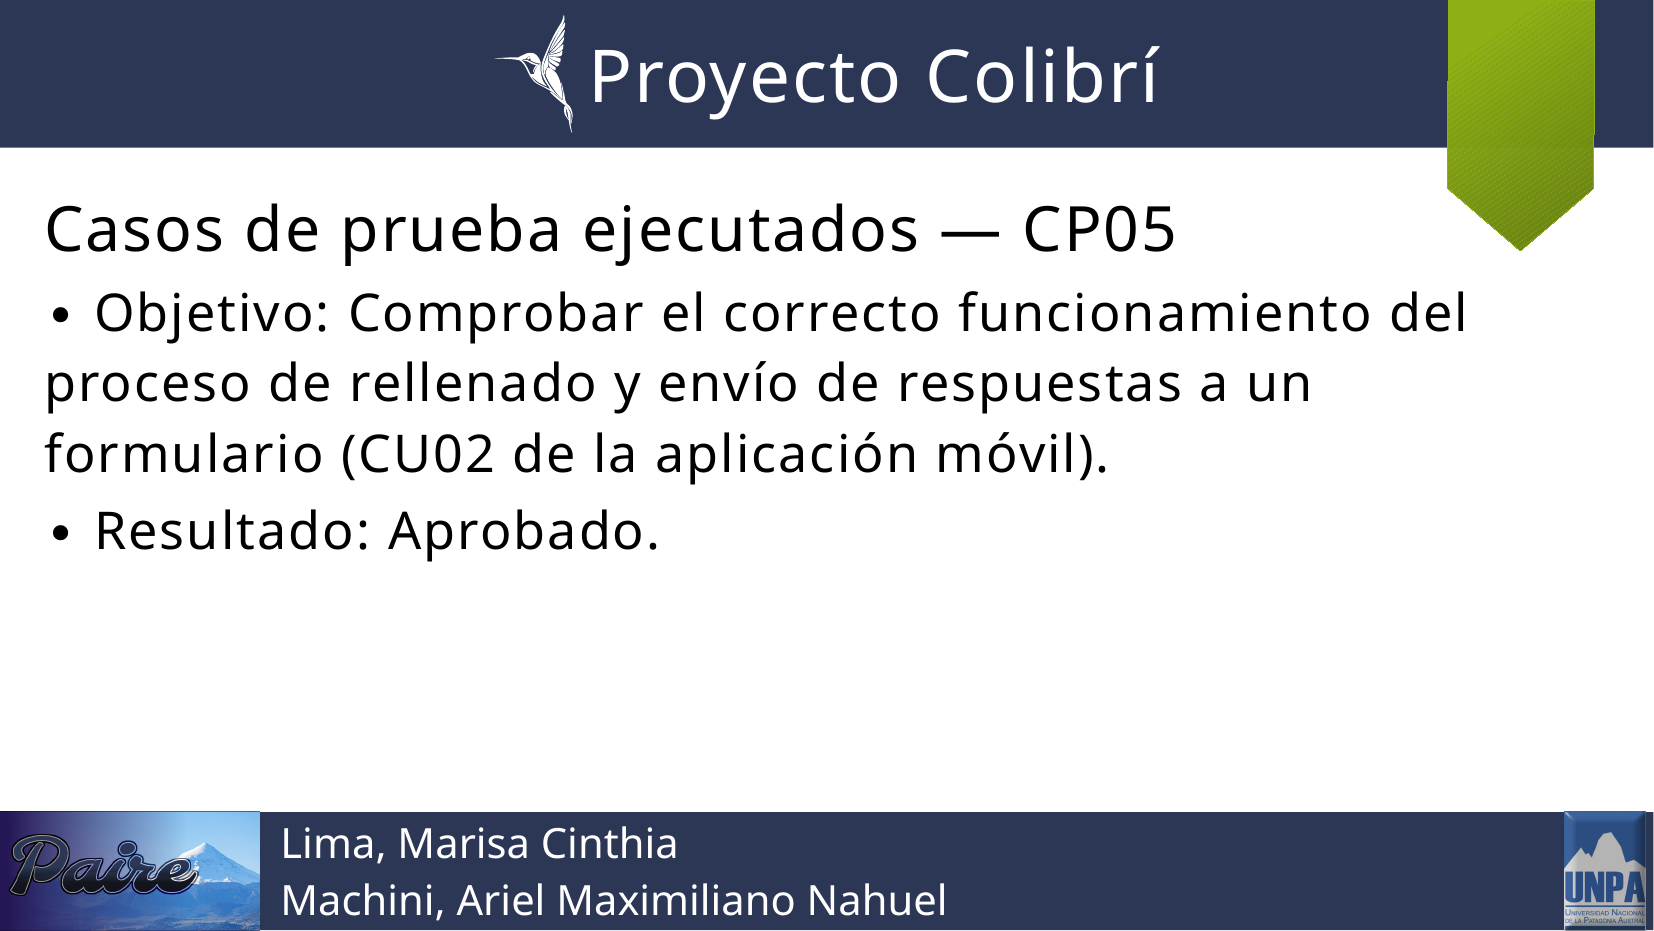

Proyecto Colibrí
Casos de prueba ejecutados — CP05
∙ Objetivo: Comprobar el correcto funcionamiento del proceso de rellenado y envío de respuestas a un formulario (CU02 de la aplicación móvil).
∙ Resultado: Aprobado.
Lima, Marisa Cinthia
Machini, Ariel Maximiliano Nahuel